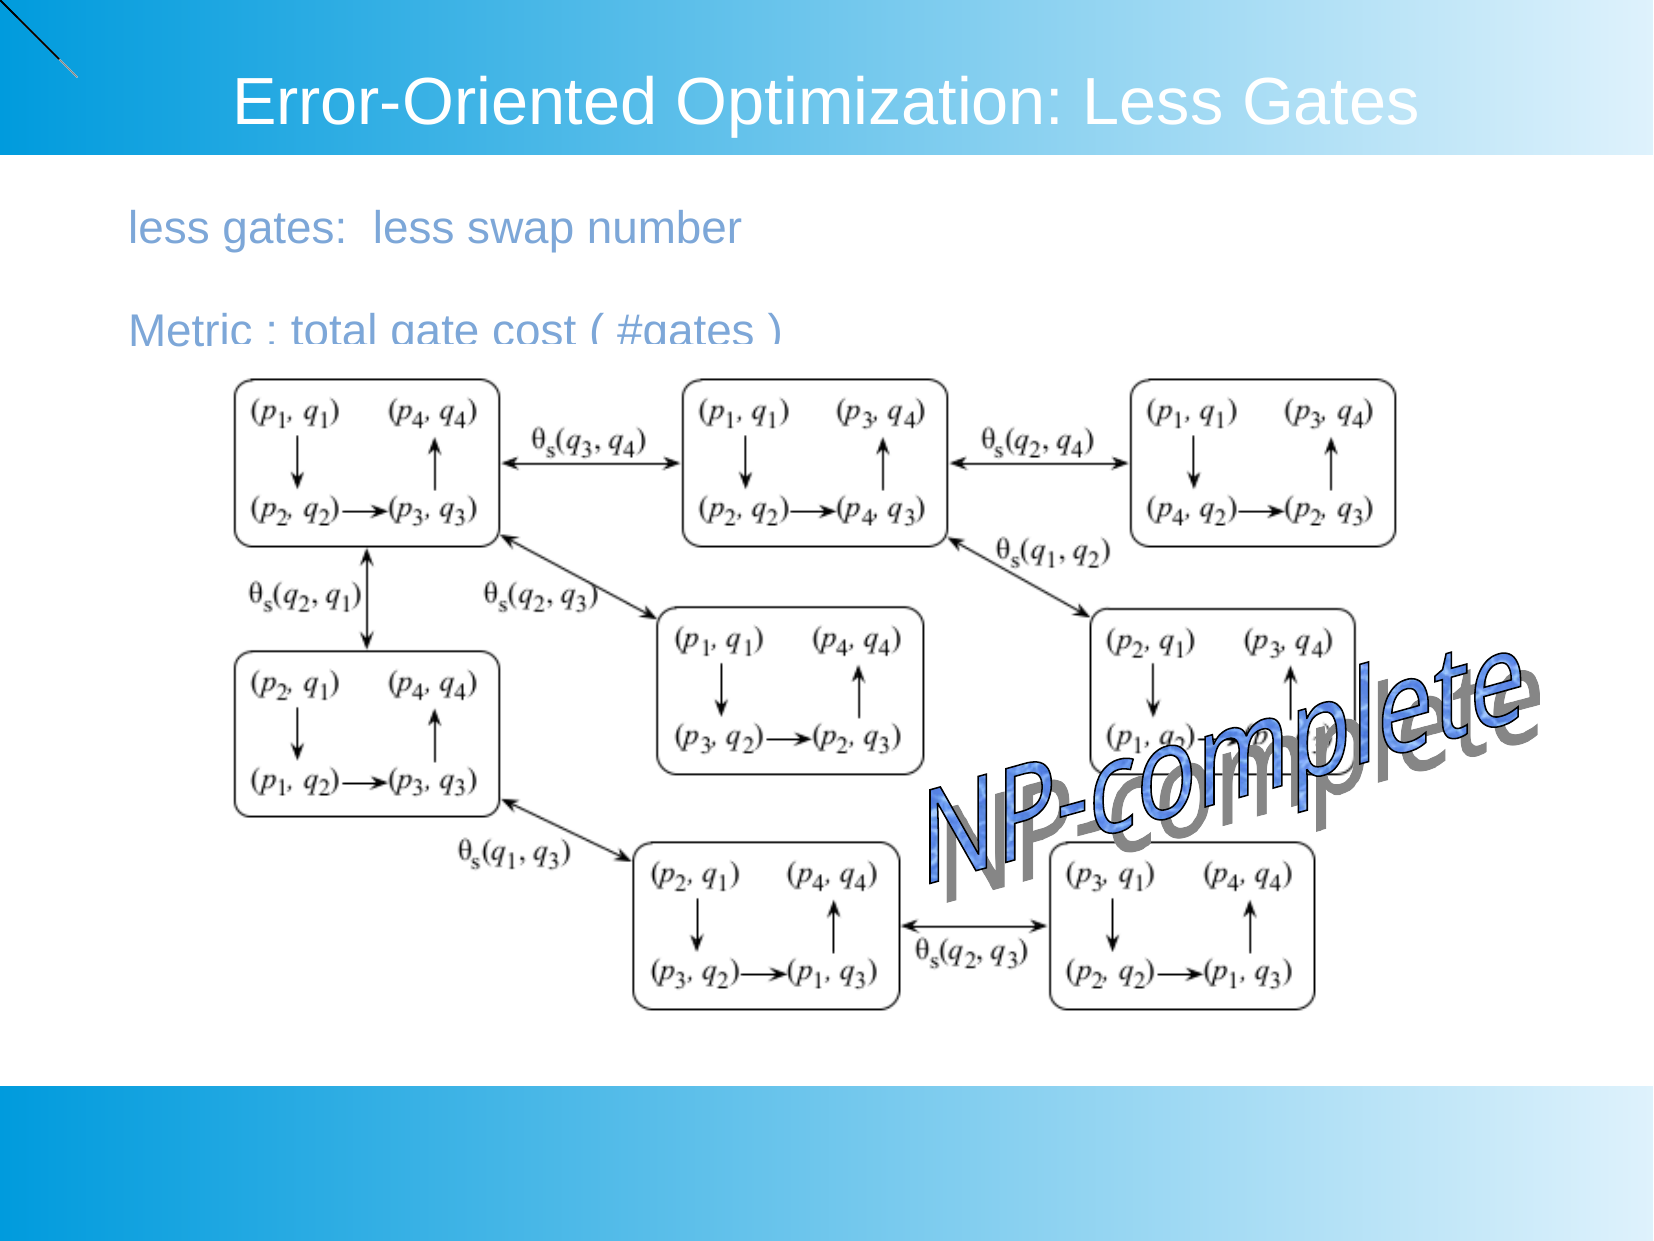

# Error-Oriented Optimization: Less Gates
less gates: less swap number
Metric : total gate cost ( #gates )
NP-complete